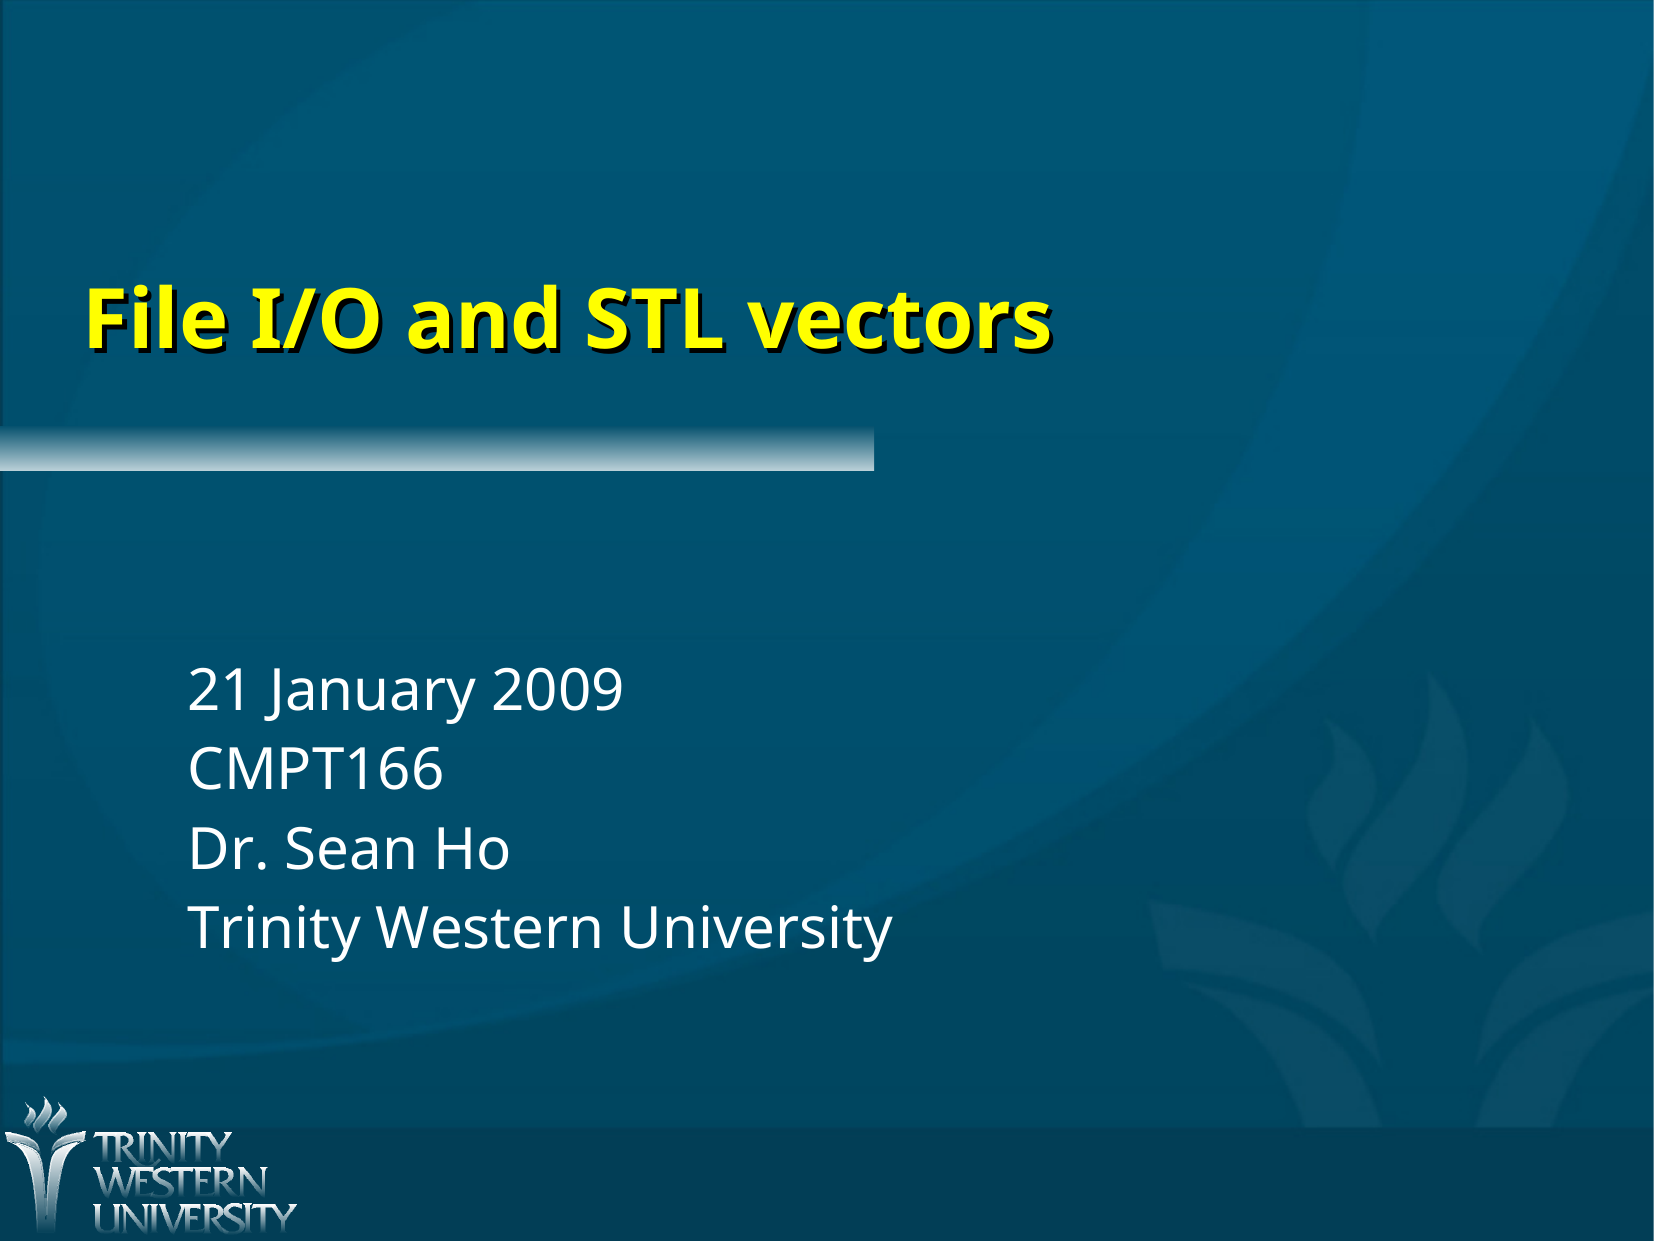

# File I/O and STL vectors
21 January 2009
CMPT166
Dr. Sean Ho
Trinity Western University